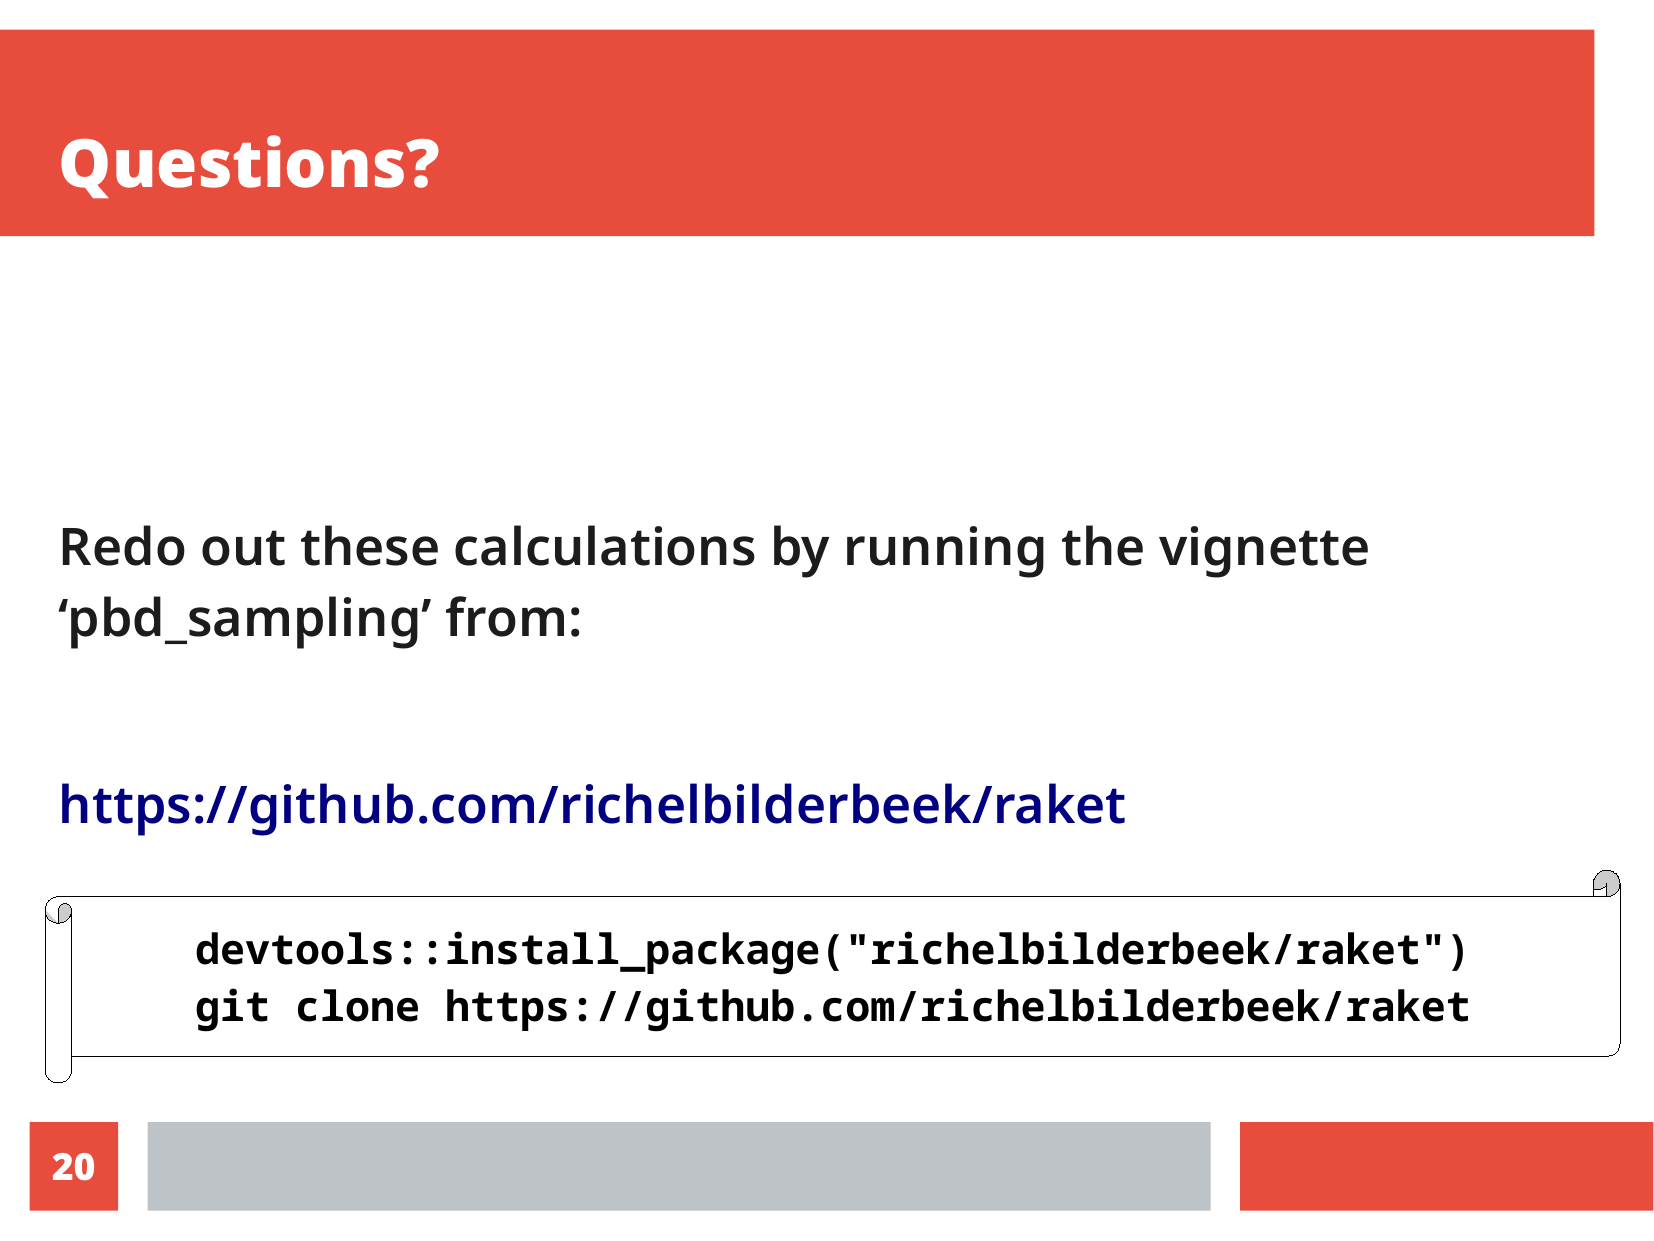

# Questions?
Redo out these calculations by running the vignette ‘pbd_sampling’ from:
https://github.com/richelbilderbeek/raket
devtools::install_package("richelbilderbeek/raket")
git clone https://github.com/richelbilderbeek/raket
20